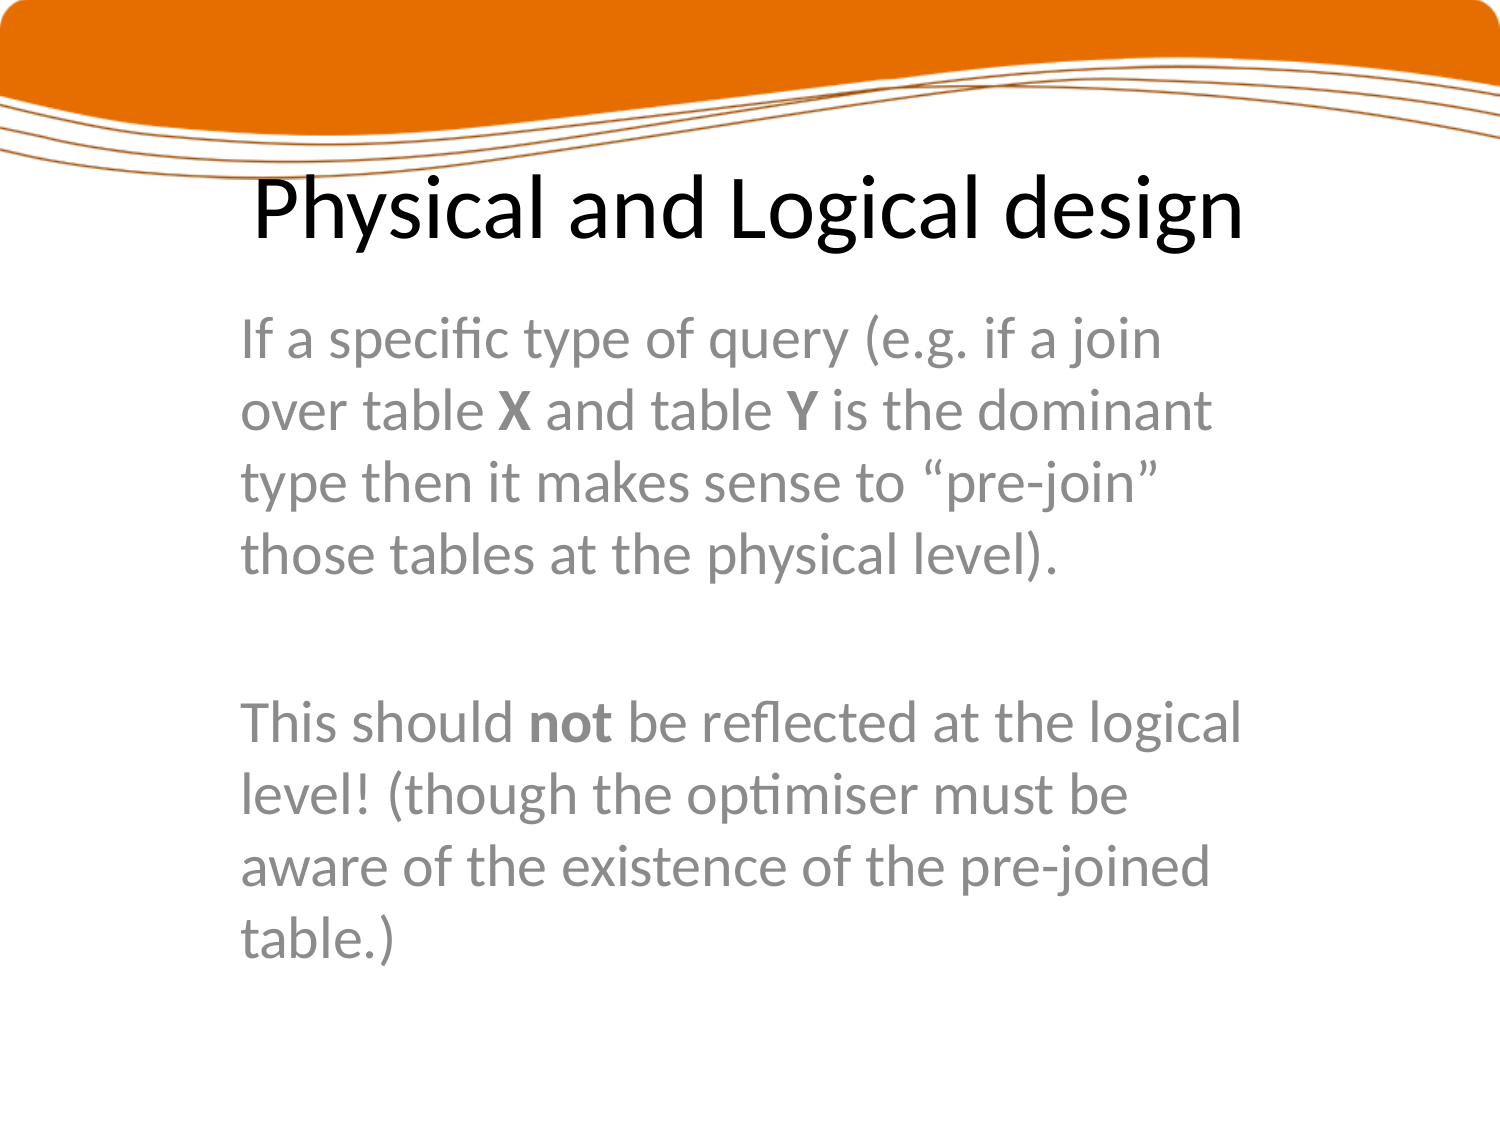

Physical and Logical design
# If a specific type of query (e.g. if a join over table X and table Y is the dominant type then it makes sense to “pre-join” those tables at the physical level).
This should not be reflected at the logical level! (though the optimiser must be aware of the existence of the pre-joined table.)